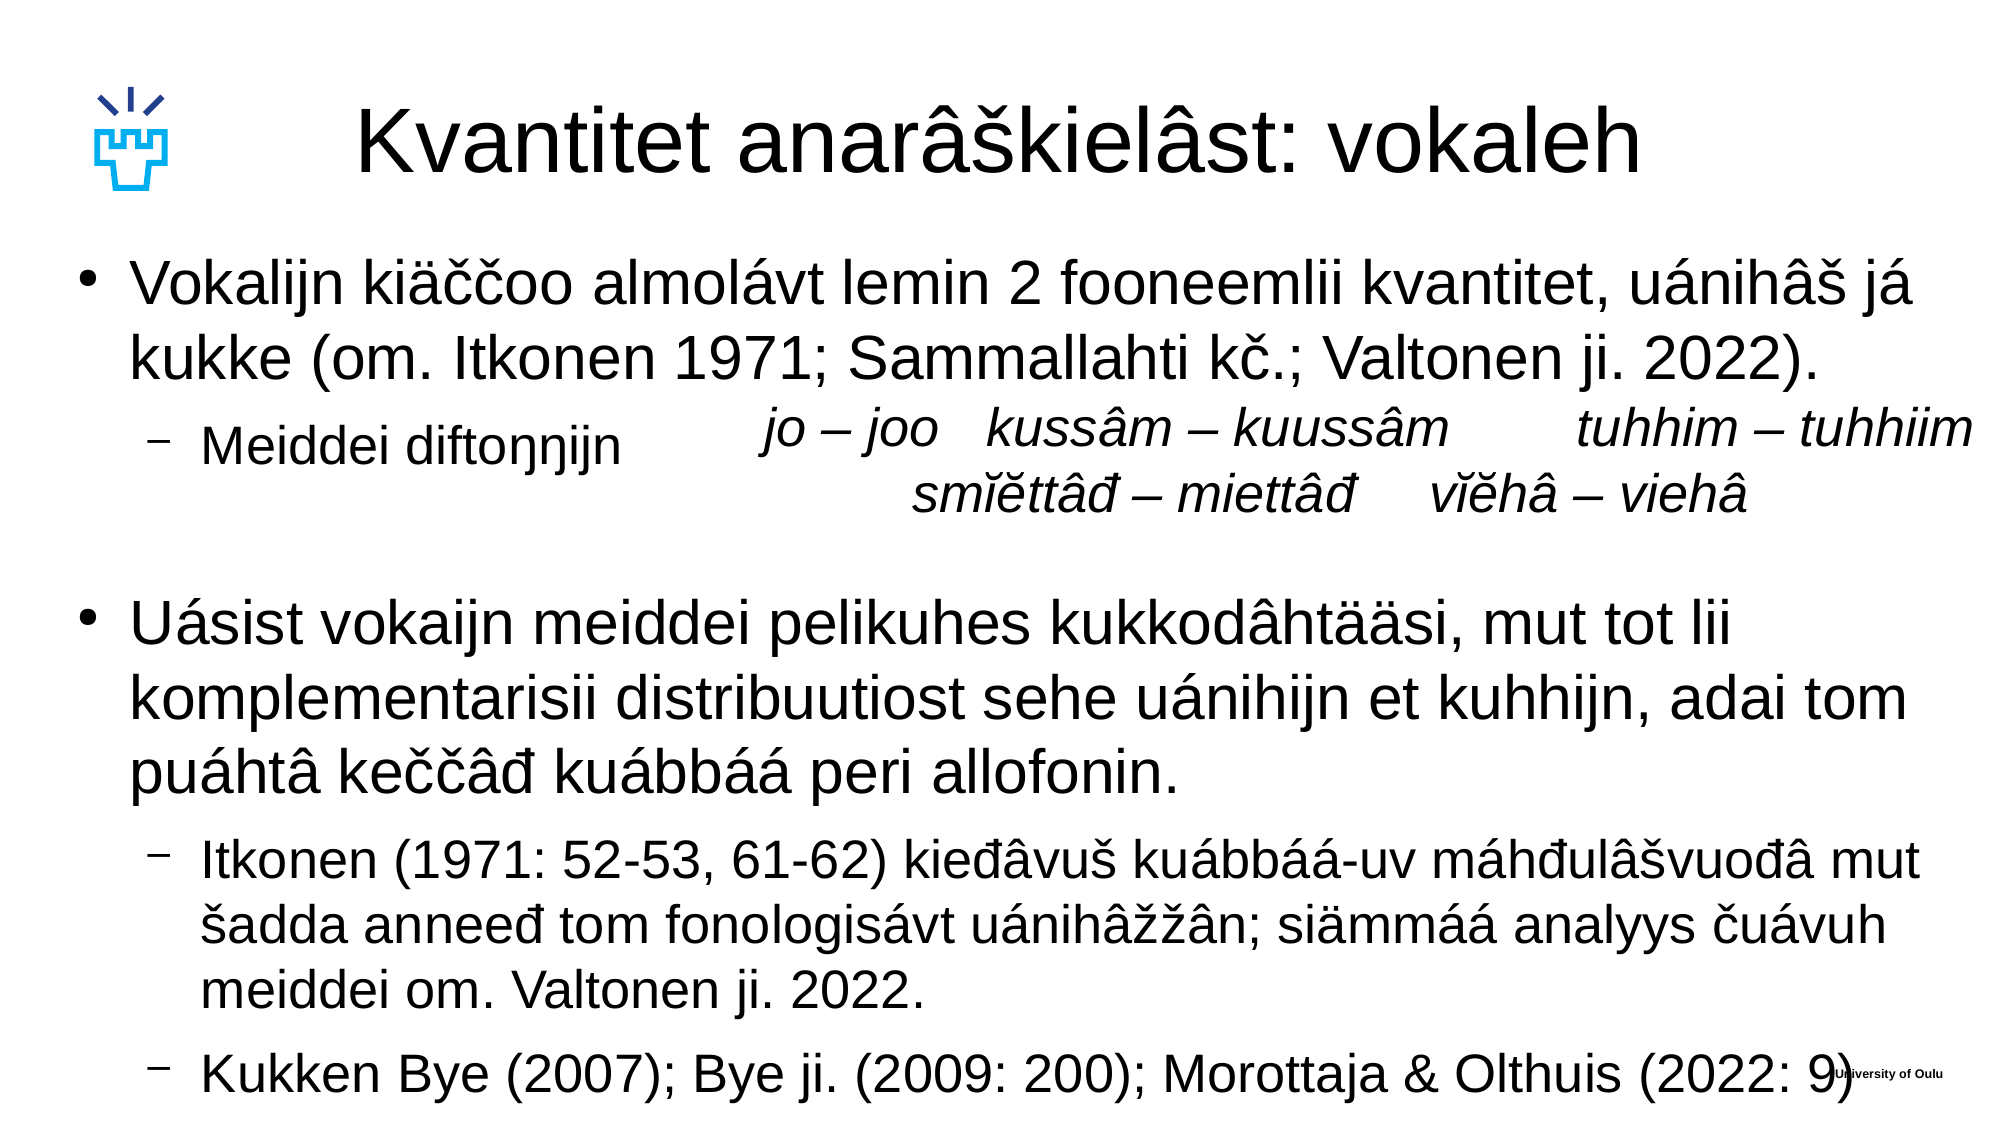

Kvantitet anarâškielâst: vokaleh
# Vokalijn kiäččoo almolávt lemin 2 fooneemlii kvantitet, uánihâš já kukke (om. Itkonen 1971; Sammallahti kč.; Valtonen ji. 2022).
Meiddei diftoŋŋijn
Uásist vokaijn meiddei pelikuhes kukkodâhtääsi, mut tot lii komplementarisii distribuutiost sehe uánihijn et kuhhijn, adai tom puáhtâ keččâđ kuábbáá peri allofonin.
Itkonen (1971: 52-53, 61-62) kieđâvuš kuábbáá-uv máhđulâšvuođâ mut šadda anneeđ tom fonologisávt uánihâžžân; siämmáá analyys čuávuh meiddei om. Valtonen ji. 2022.
Kukken Bye (2007); Bye ji. (2009: 200); Morottaja & Olthuis (2022: 9)
jo – joo 	kussâm – kuussâm 		tuhhim – tuhhiim
		smĭĕttâđ – miettâđ 	vĭĕhâ – viehâ